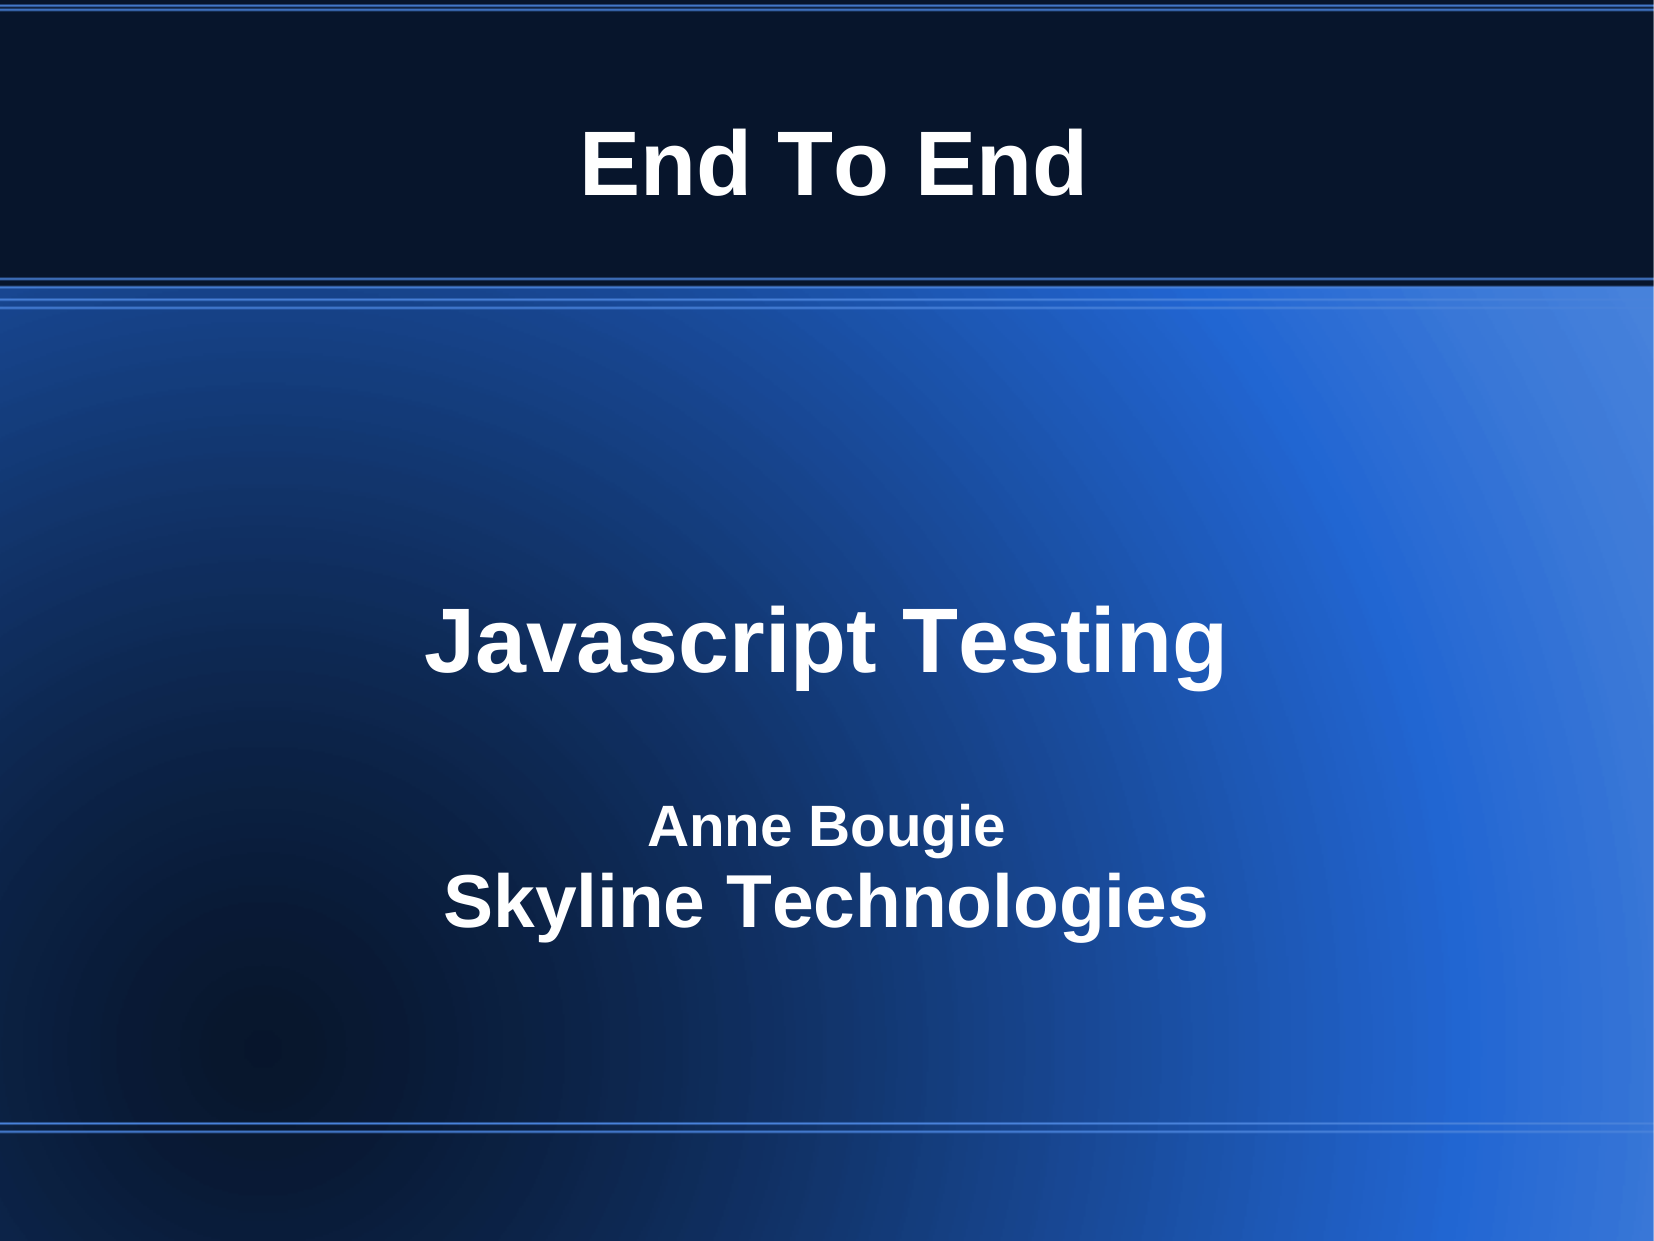

End To End
# Javascript Testing
Anne Bougie
Skyline Technologies